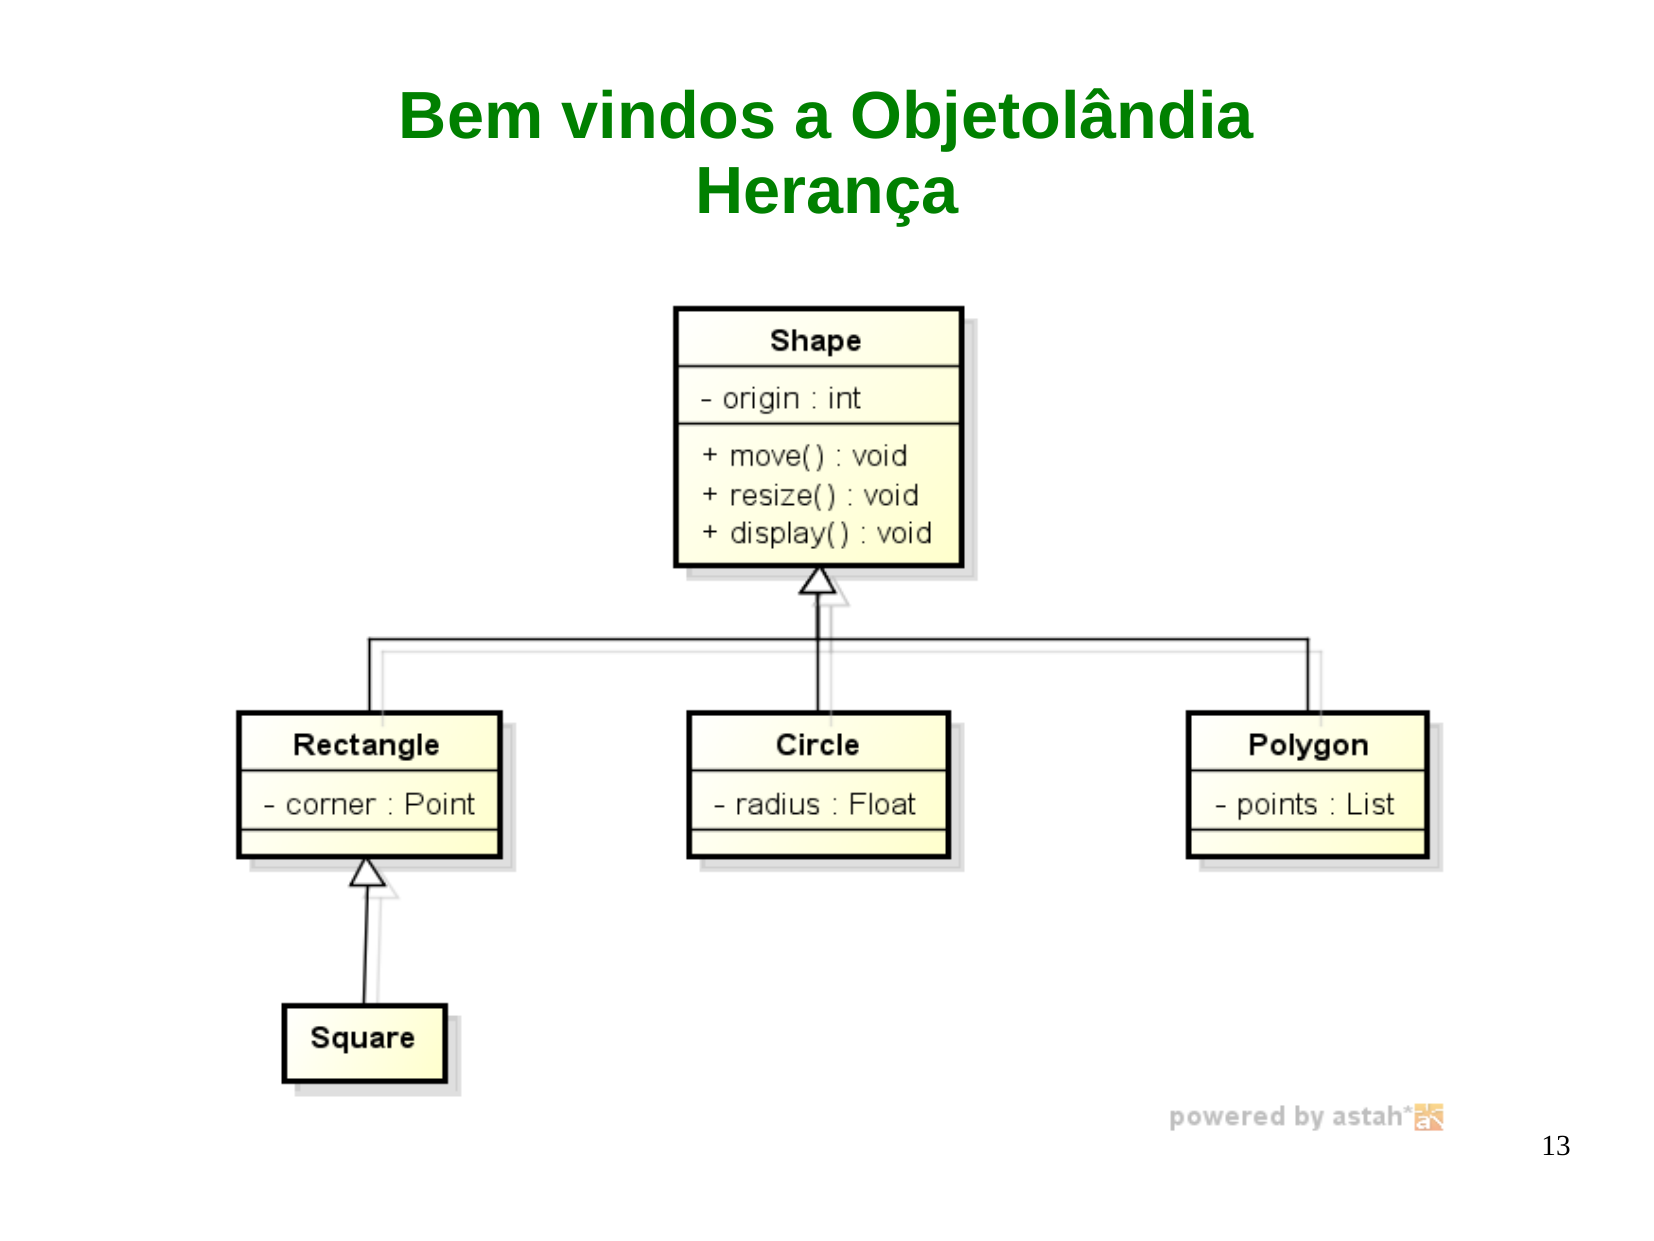

# Bem vindos a Objetolândia Herança
13